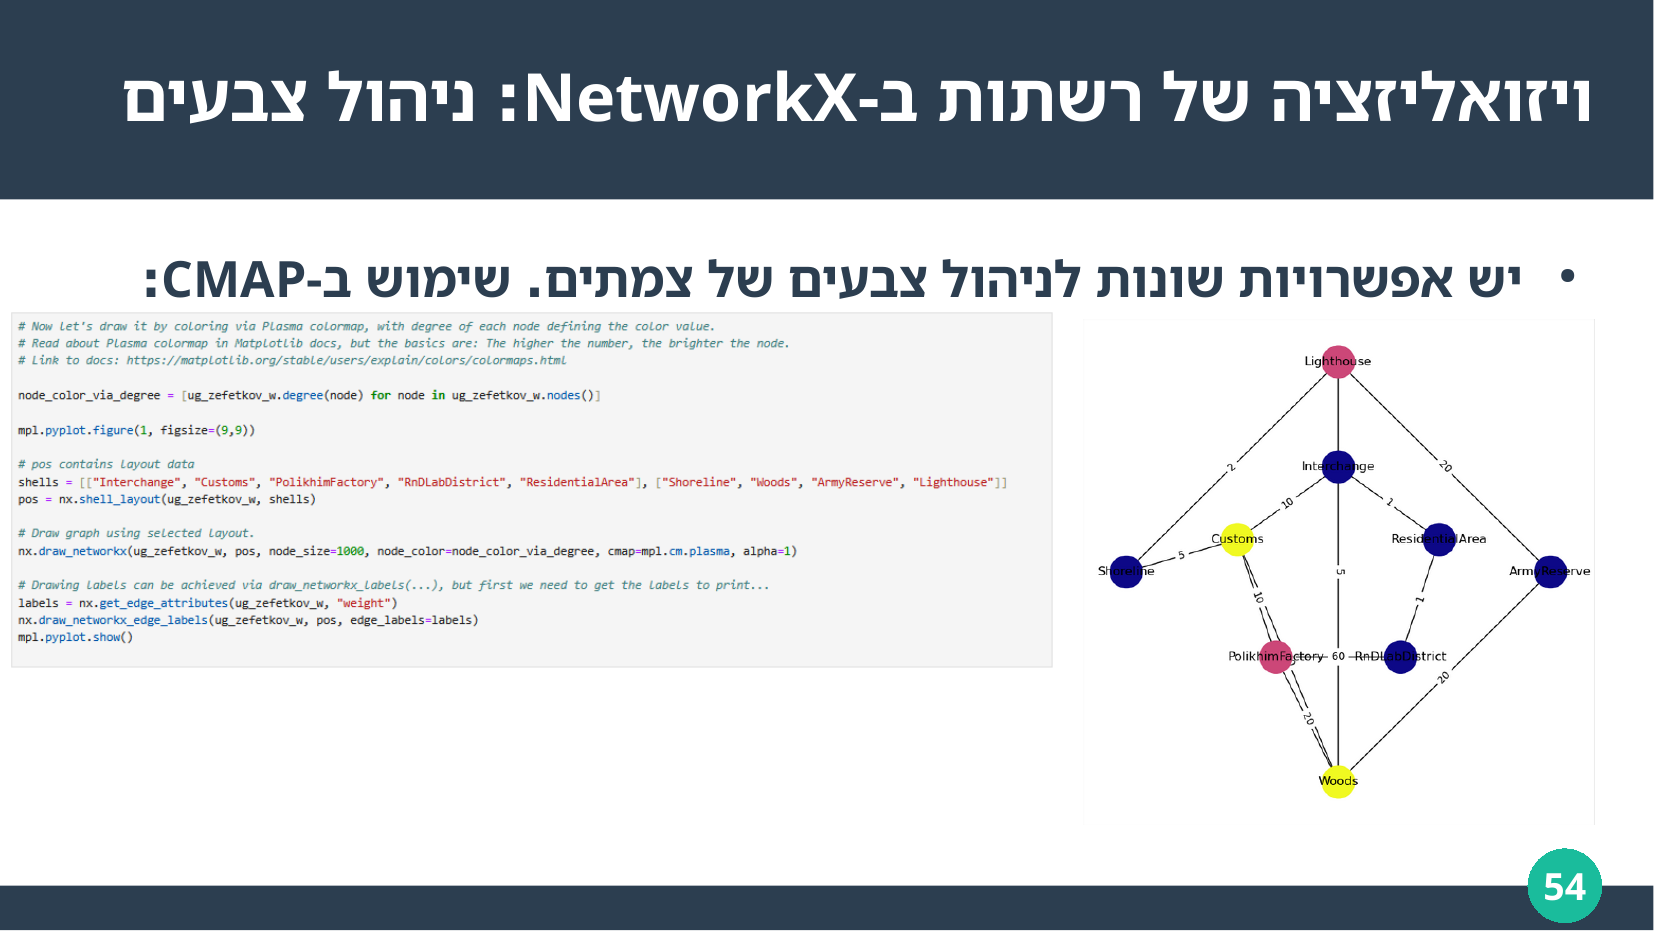

# ויזואליזציה של רשתות ב-NetworkX: ניהול צבעים
יש אפשרויות שונות לניהול צבעים של צמתים. שימוש ב-CMAP:
54